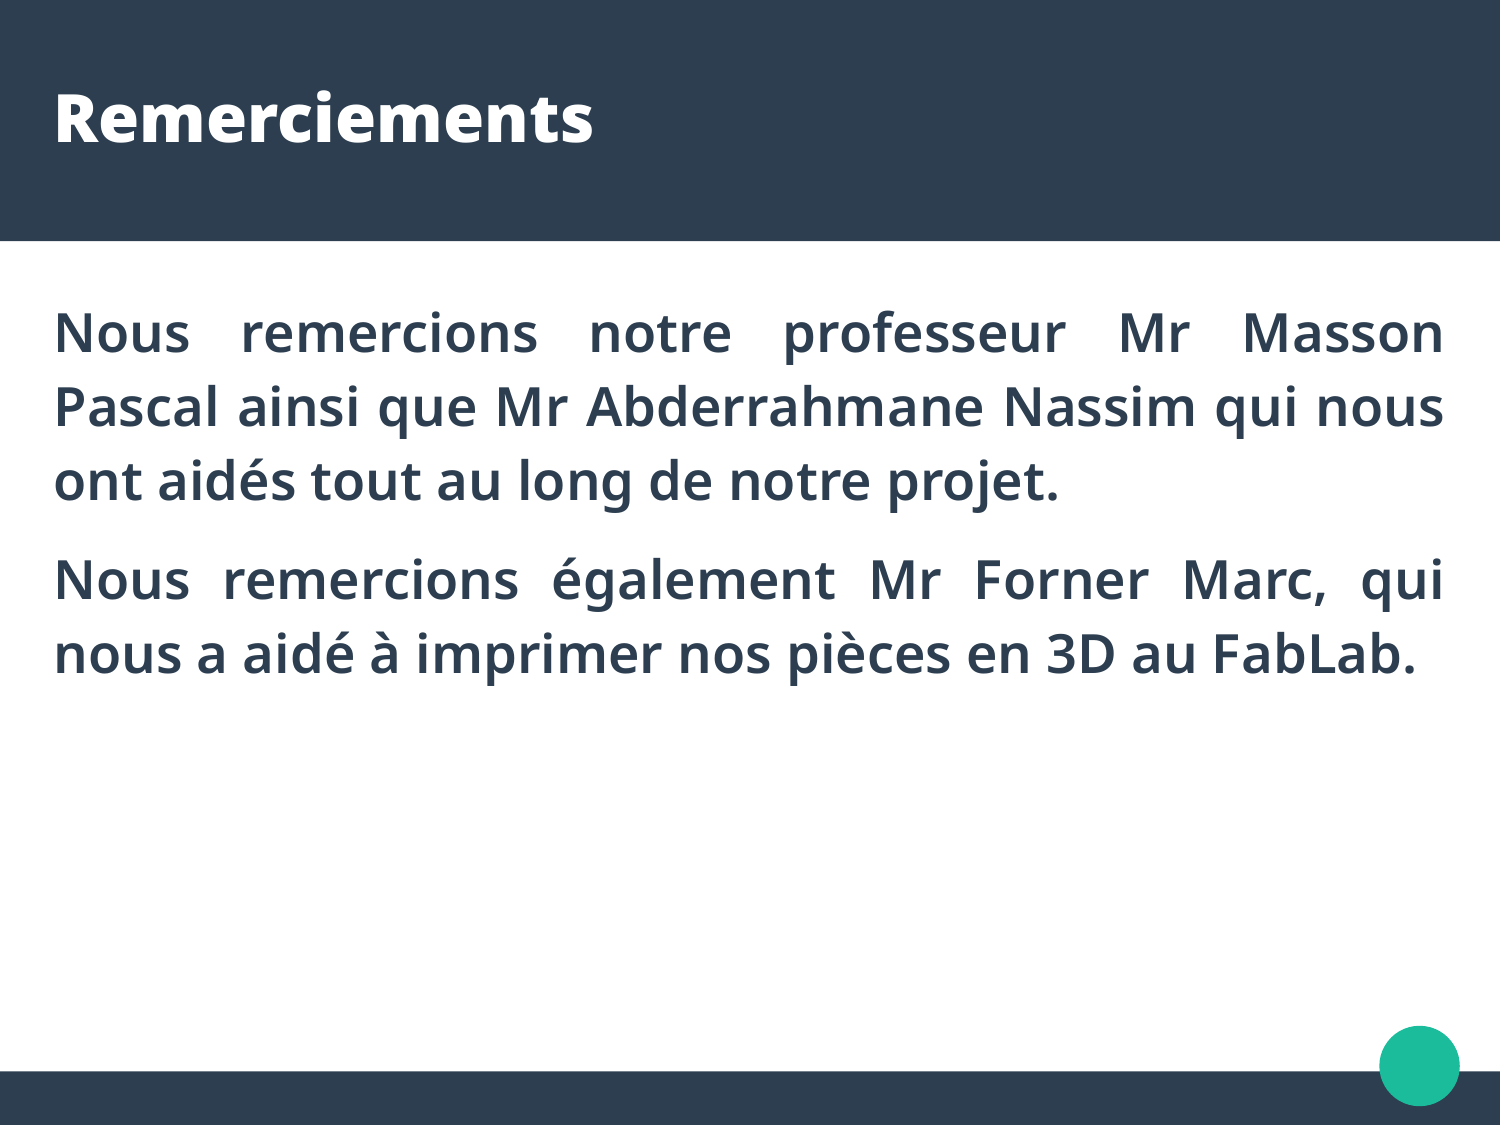

# Remerciements
Nous remercions notre professeur Mr Masson Pascal ainsi que Mr Abderrahmane Nassim qui nous ont aidés tout au long de notre projet.
Nous remercions également Mr Forner Marc, qui nous a aidé à imprimer nos pièces en 3D au FabLab.